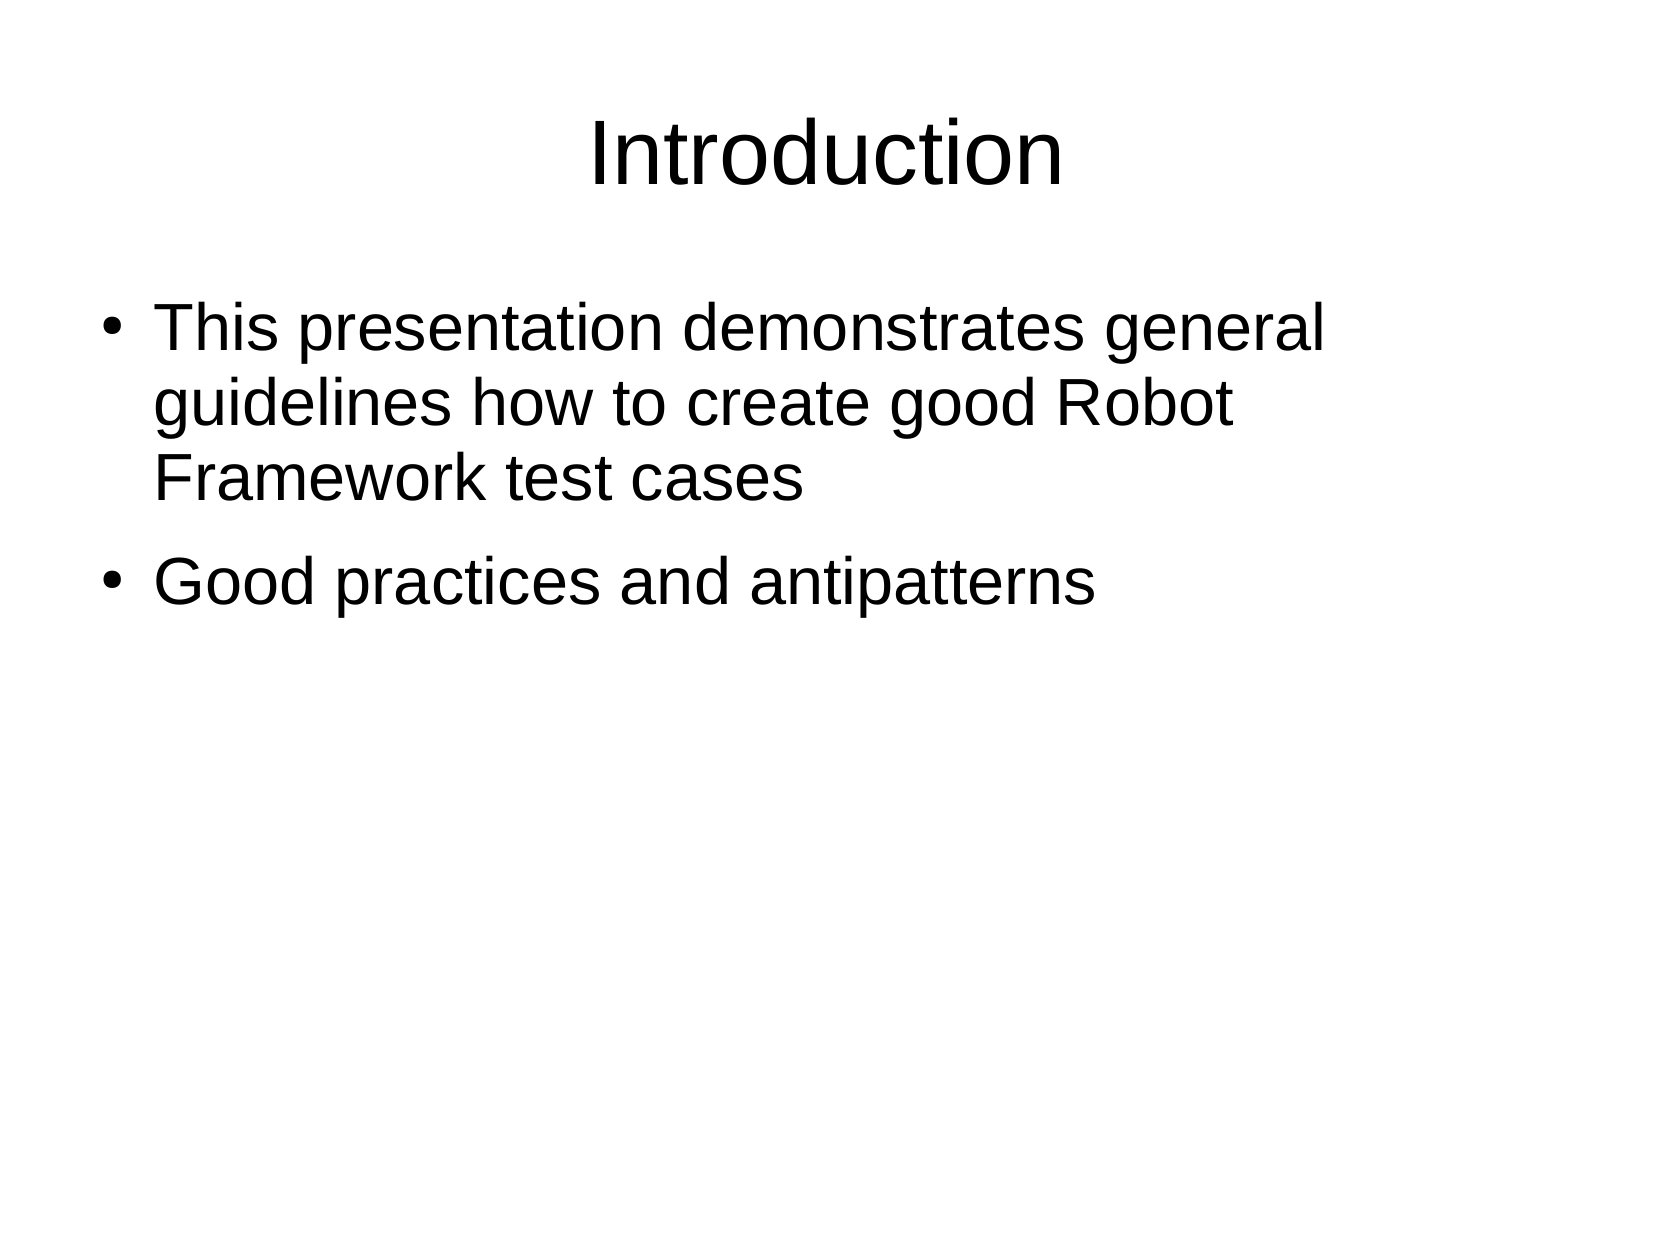

# Introduction
This presentation demonstrates general guidelines how to create good Robot Framework test cases
Good practices and antipatterns